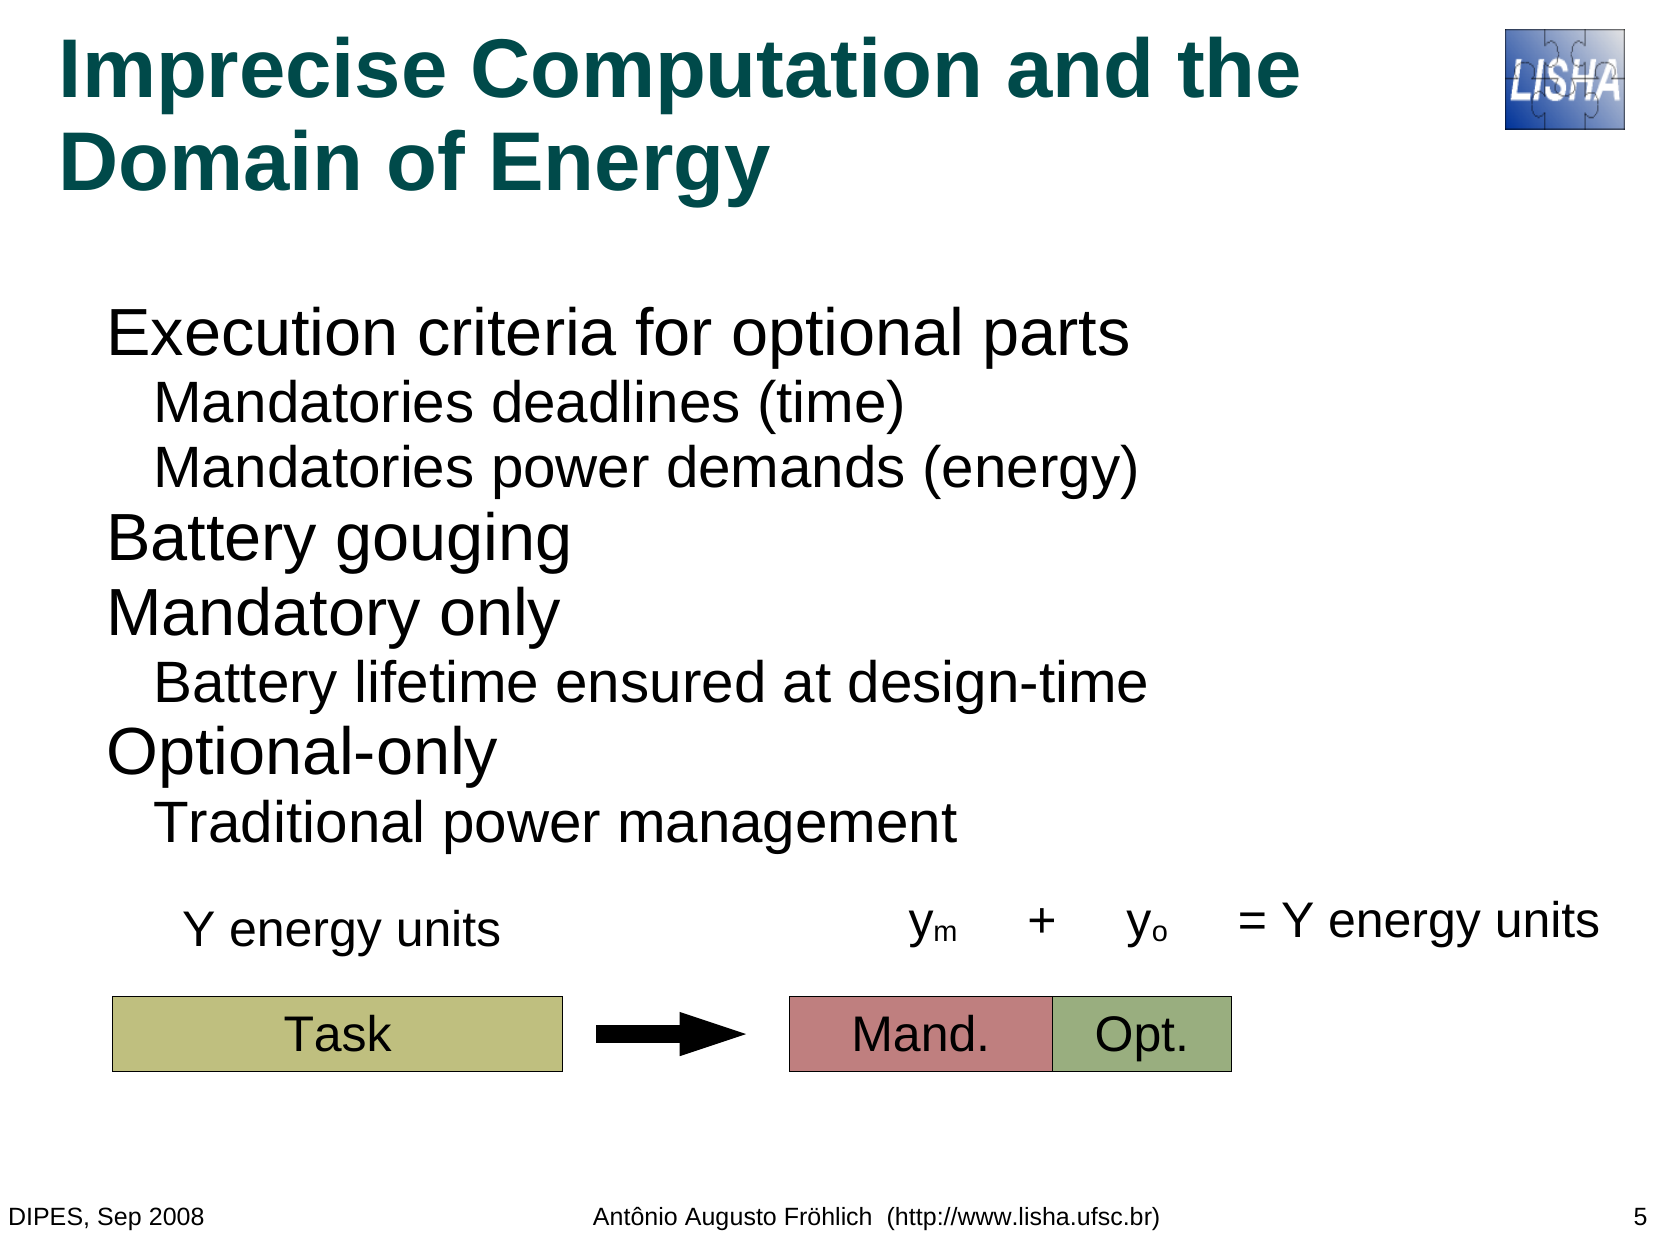

# Imprecise Computation and the Domain of Energy
Execution criteria for optional parts
Mandatories deadlines (time)
Mandatories power demands (energy)
Battery gouging
Mandatory only
Battery lifetime ensured at design-time
Optional-only
Traditional power management
Y energy units
ym + yo = Y energy units
Task
Mand.
Opt.